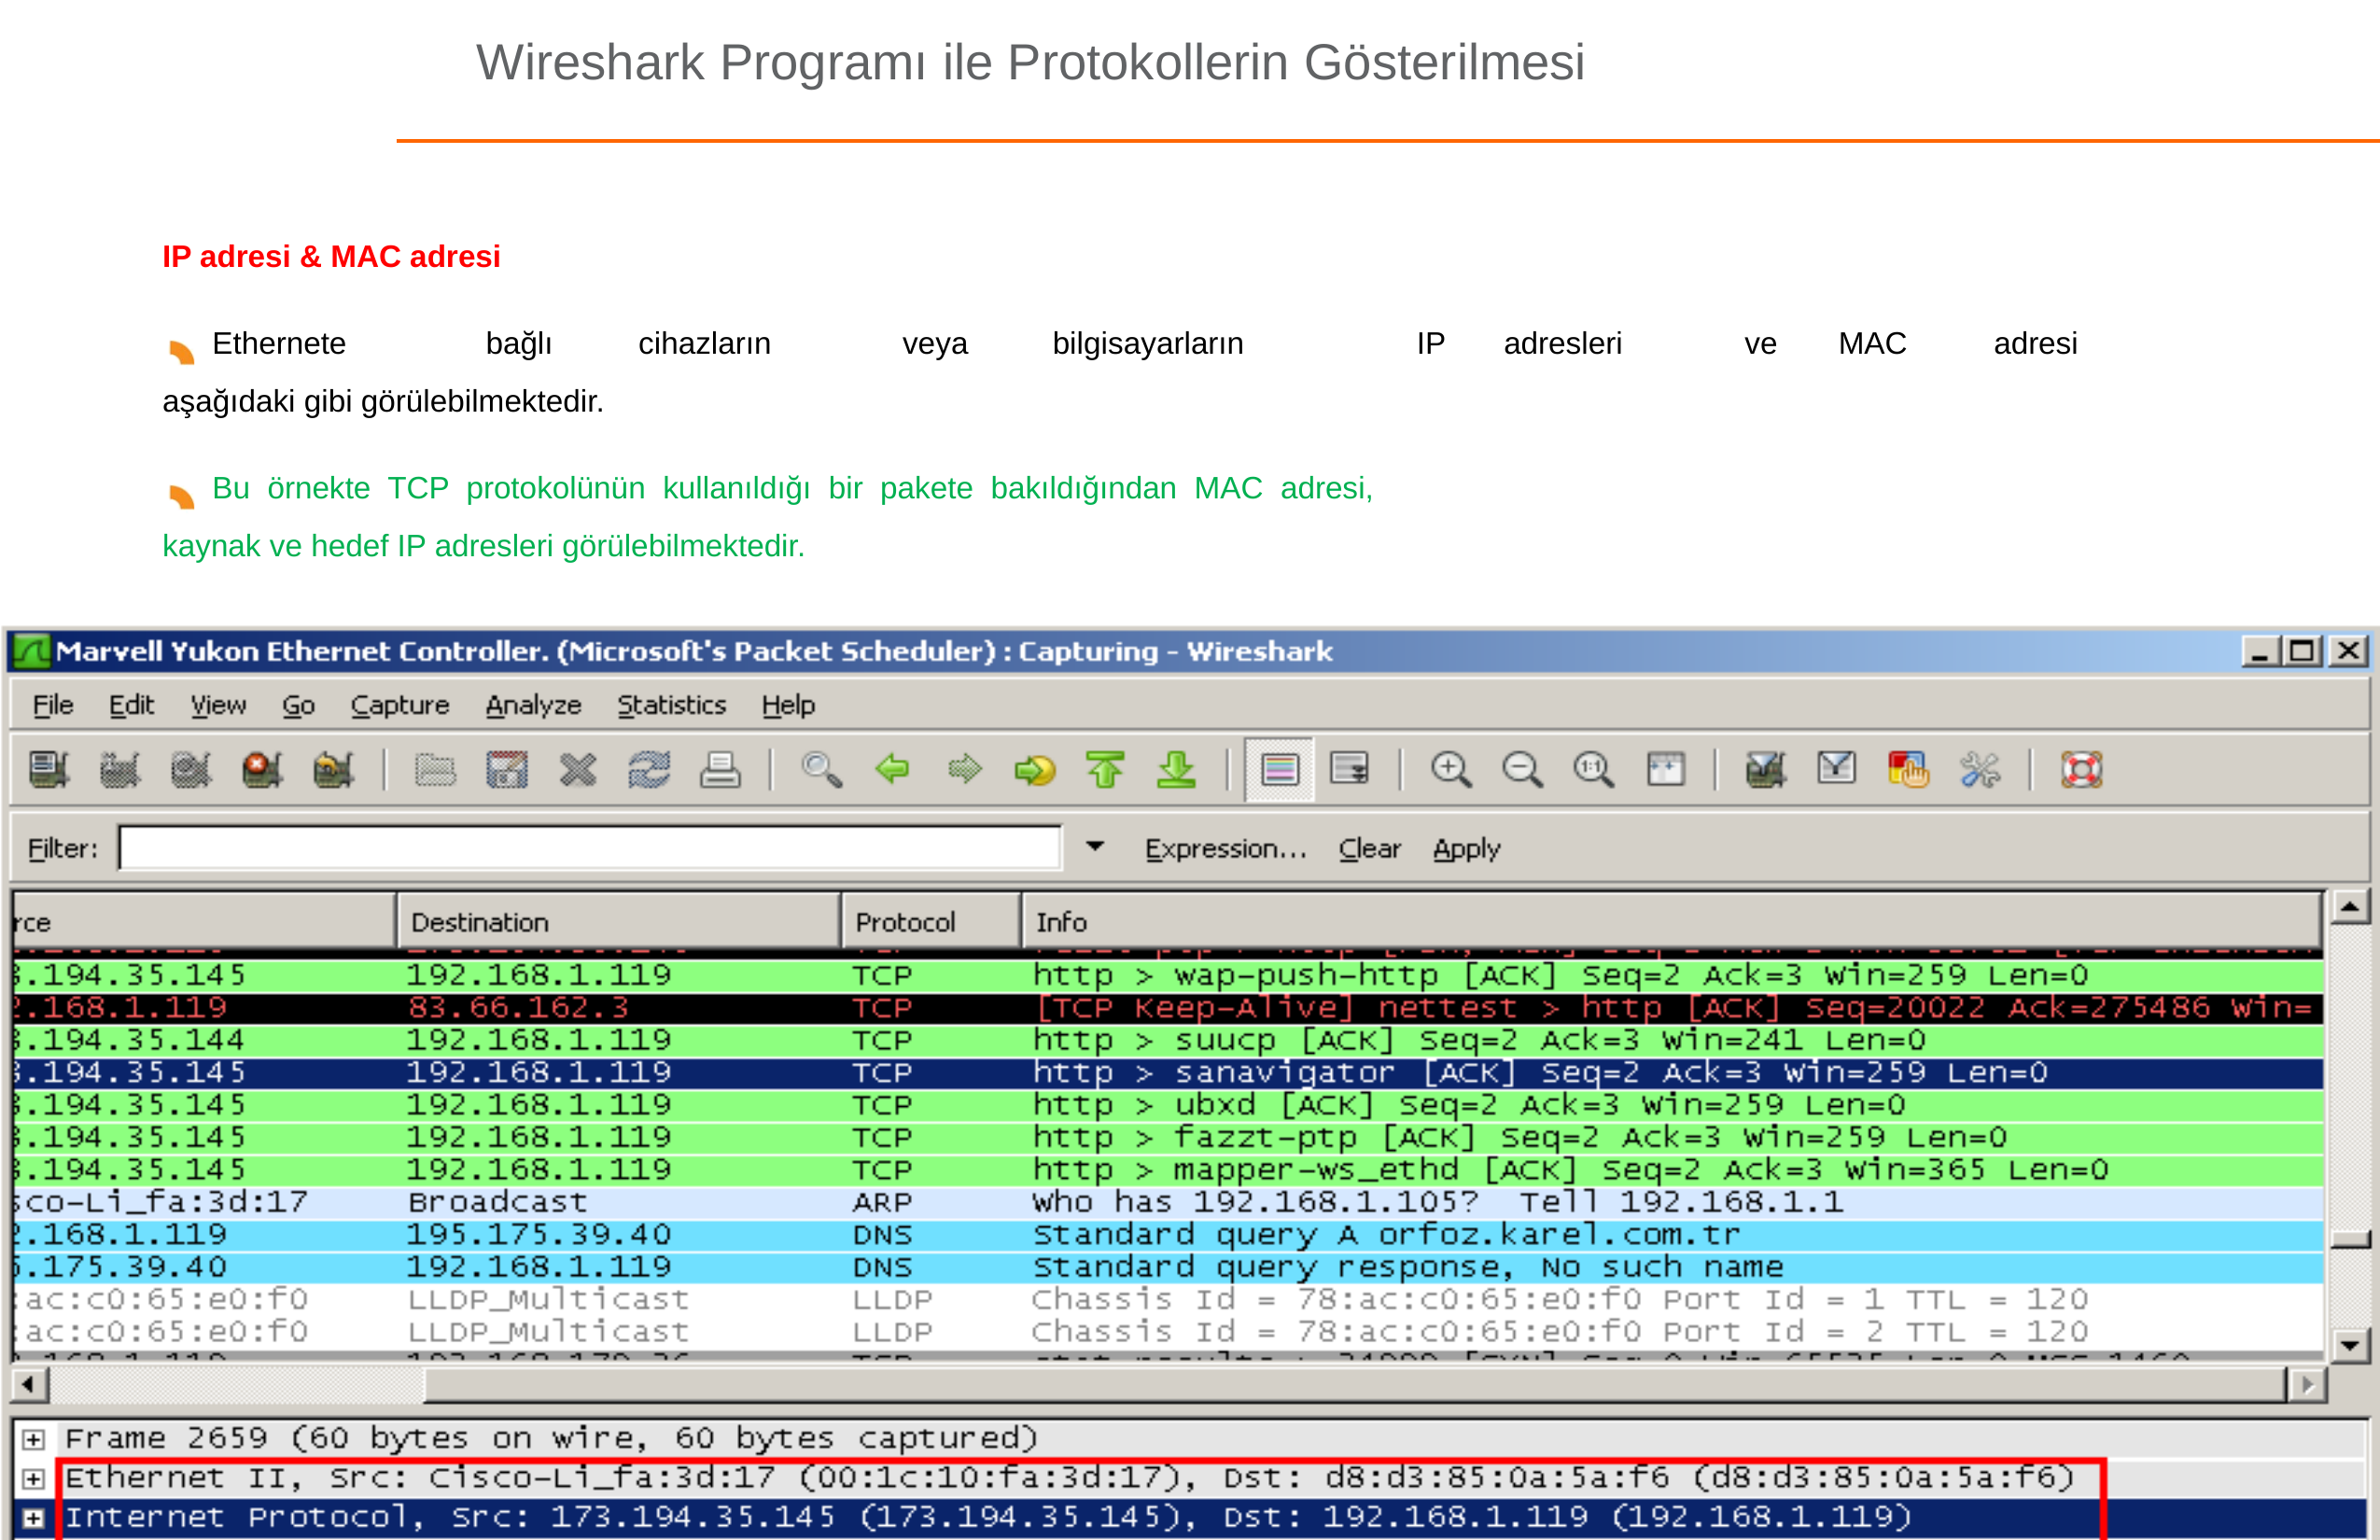

Wireshark Programı ile Protokollerin Gösterilmesi
IP adresi & MAC adresi
 Ethernete
bağlı
cihazların
veya
bilgisayarların
IP
adresleri
ve
MAC
adresi
aşağıdaki gibi görülebilmektedir.
 Bu örnekte TCP protokolünün kullanıldığı bir pakete bakıldığından MAC adresi,
kaynak ve hedef IP adresleri görülebilmektedir.